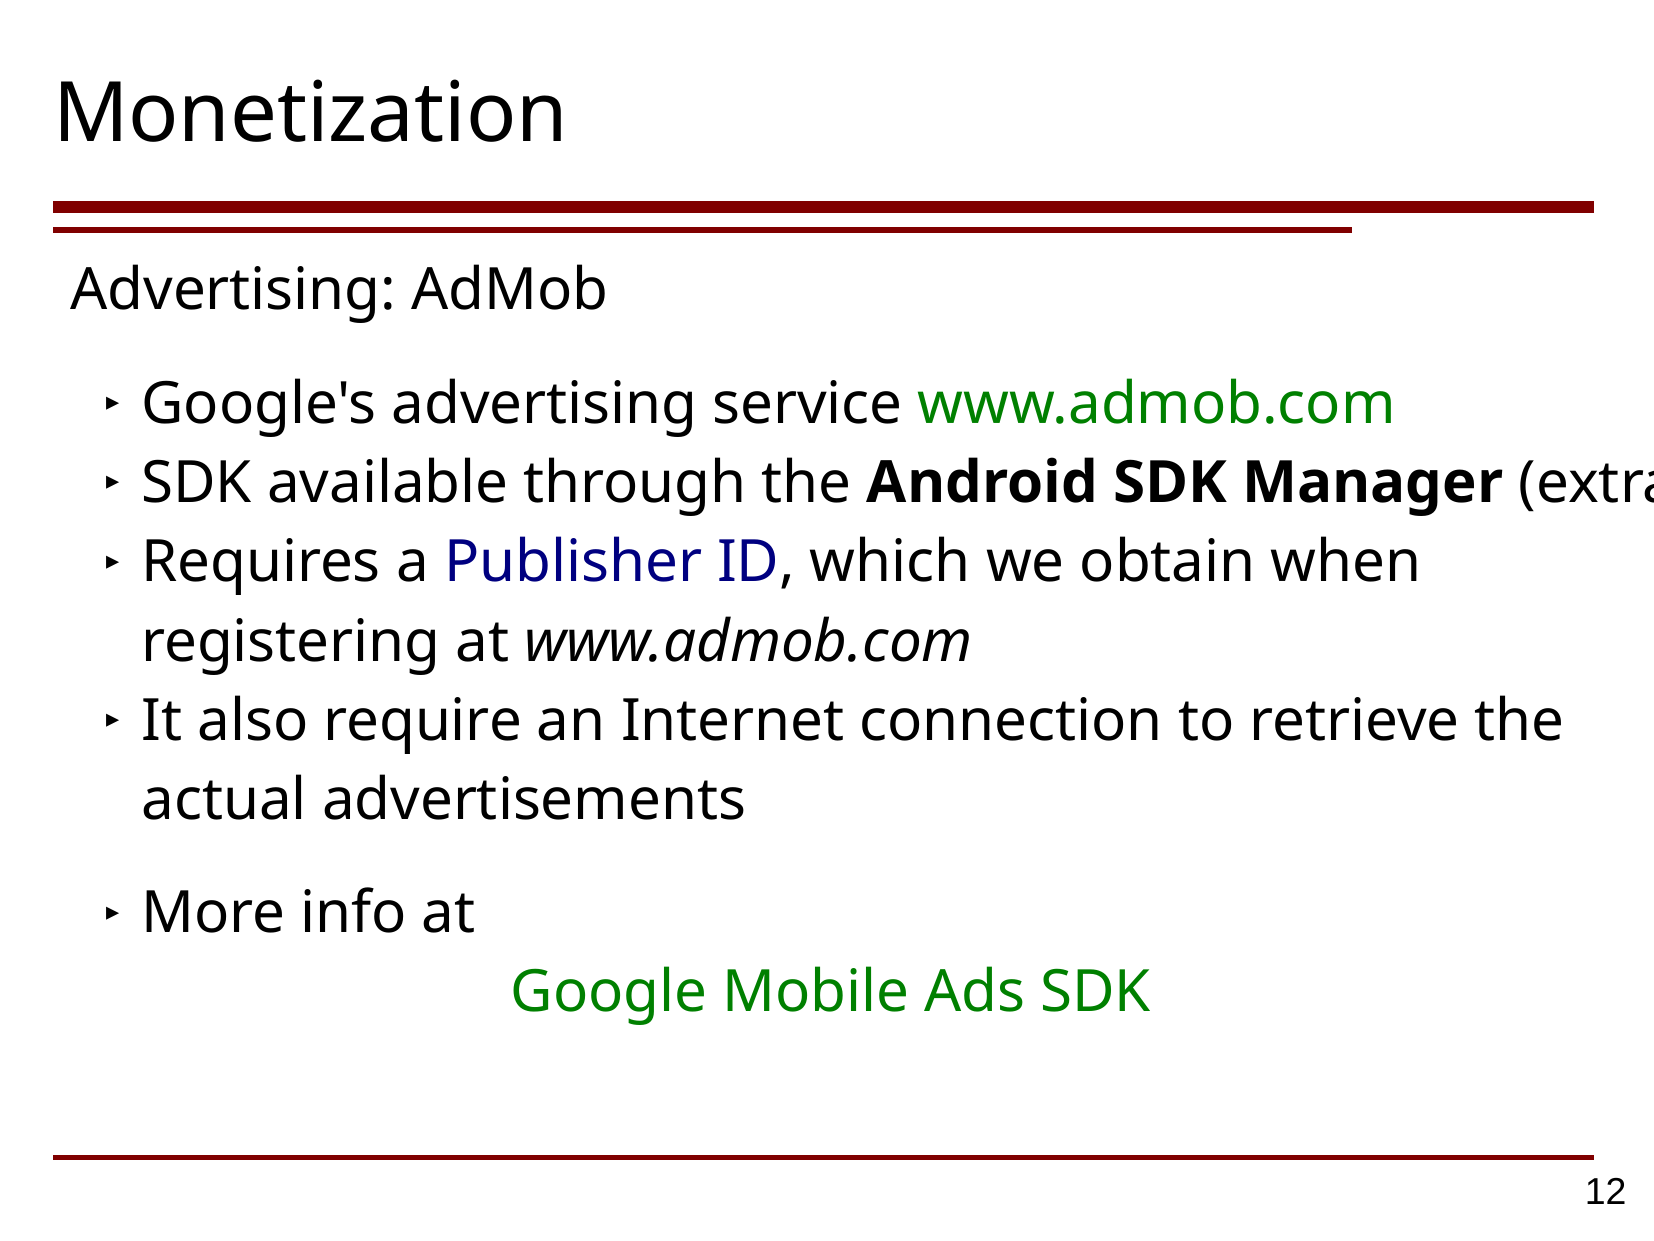

# Monetization
Advertising: AdMob
Google's advertising service www.admob.com
SDK available through the Android SDK Manager (extra)
Requires a Publisher ID, which we obtain when
registering at www.admob.com
It also require an Internet connection to retrieve the
actual advertisements
More info at
					Google Mobile Ads SDK